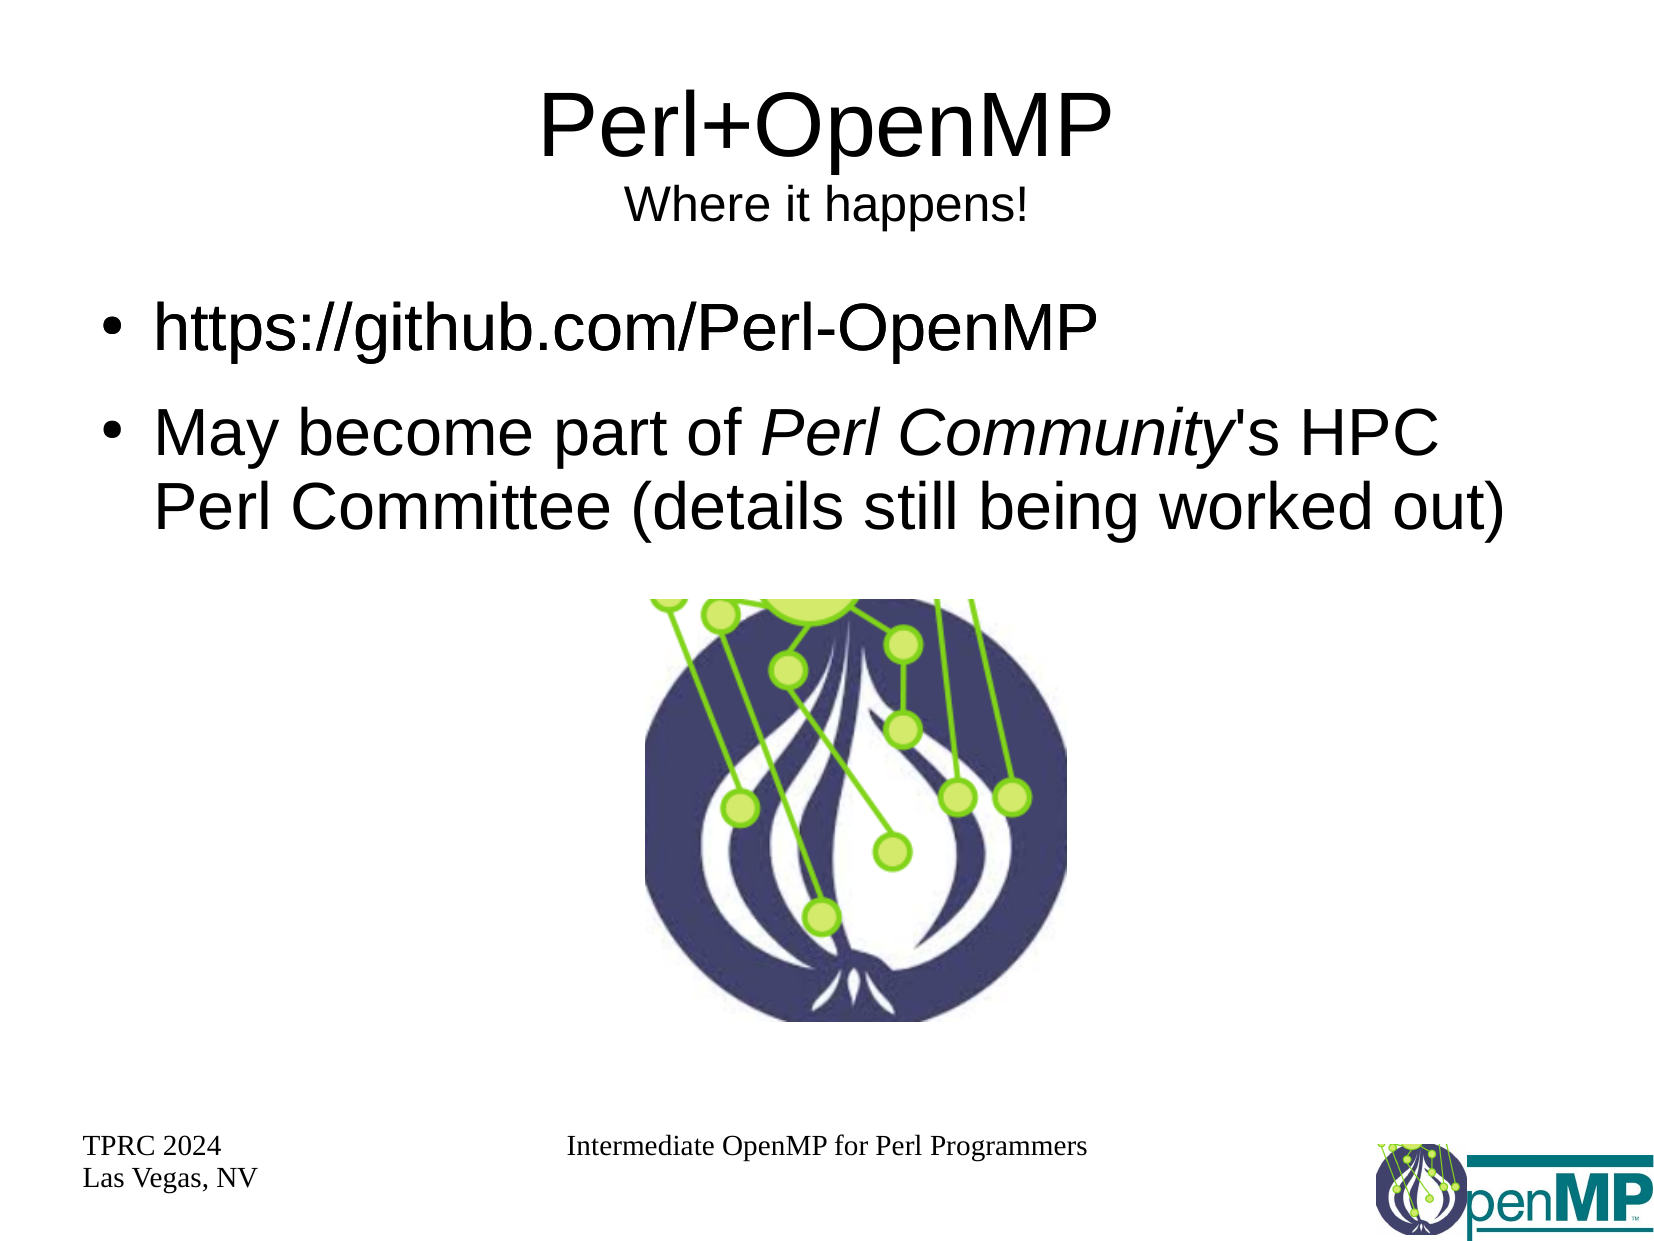

# Perl+OpenMP Where it happens!
https://github.com/Perl-OpenMP
May become part of Perl Community's HPC Perl Committee (details still being worked out)
https://github.com/Perl-OpenMP